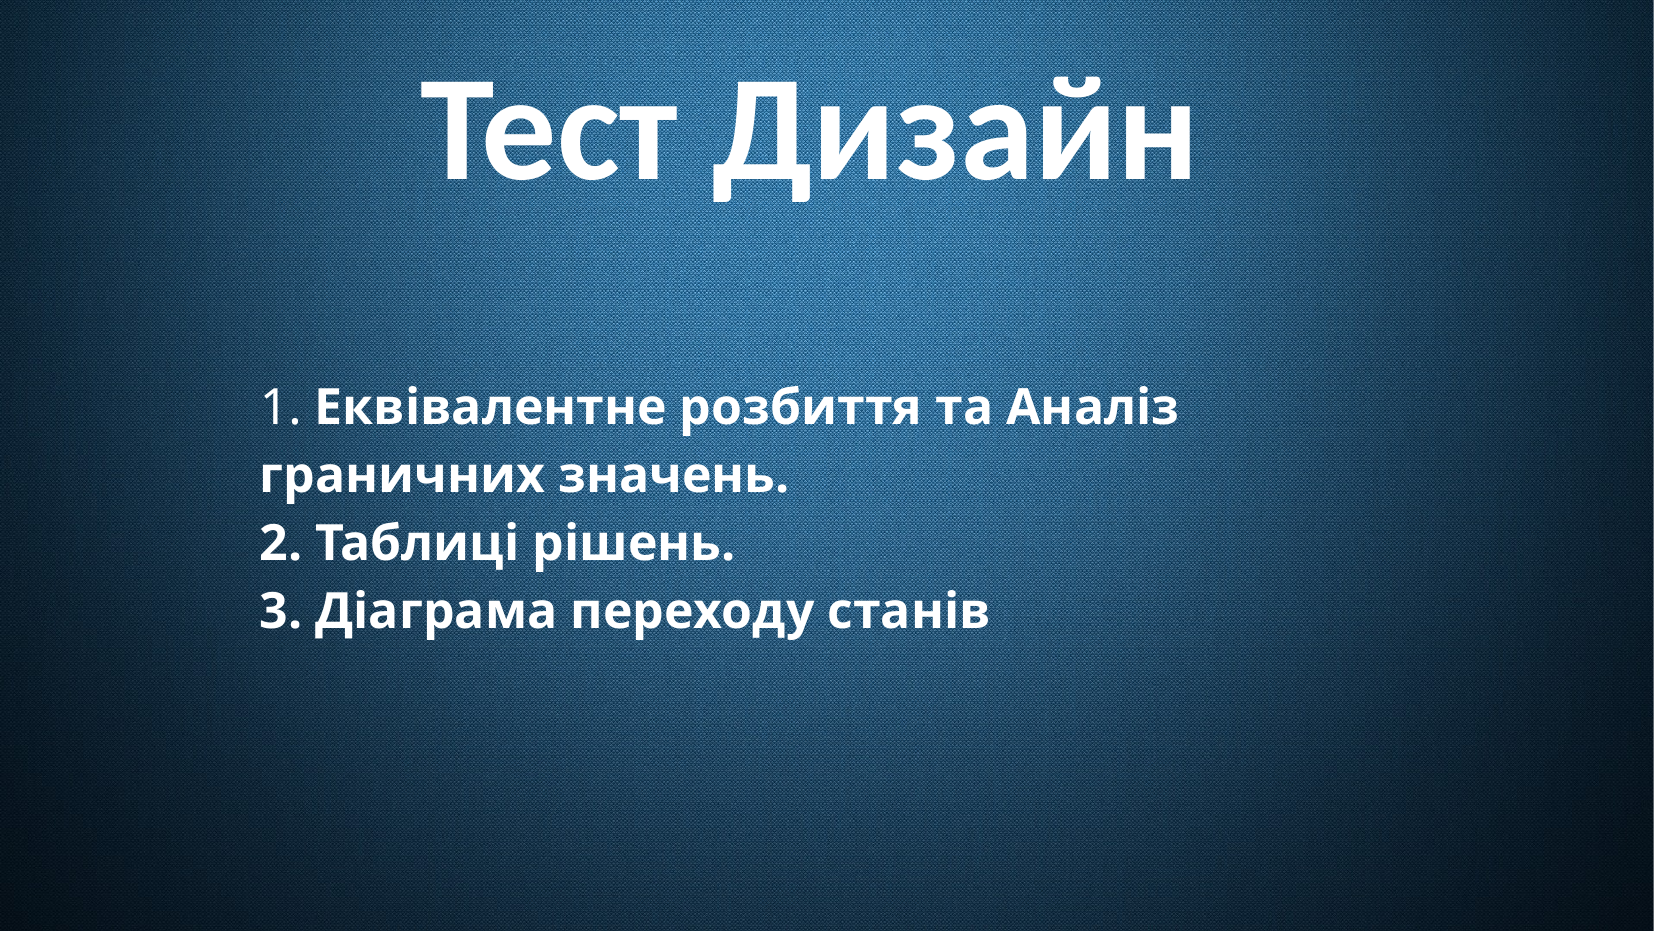

Tecт Дизайн
1. Еквівалентне розбиття та Аналіз граничних значень.
2. Таблиці рішень.
3. Діаграма переходу станів